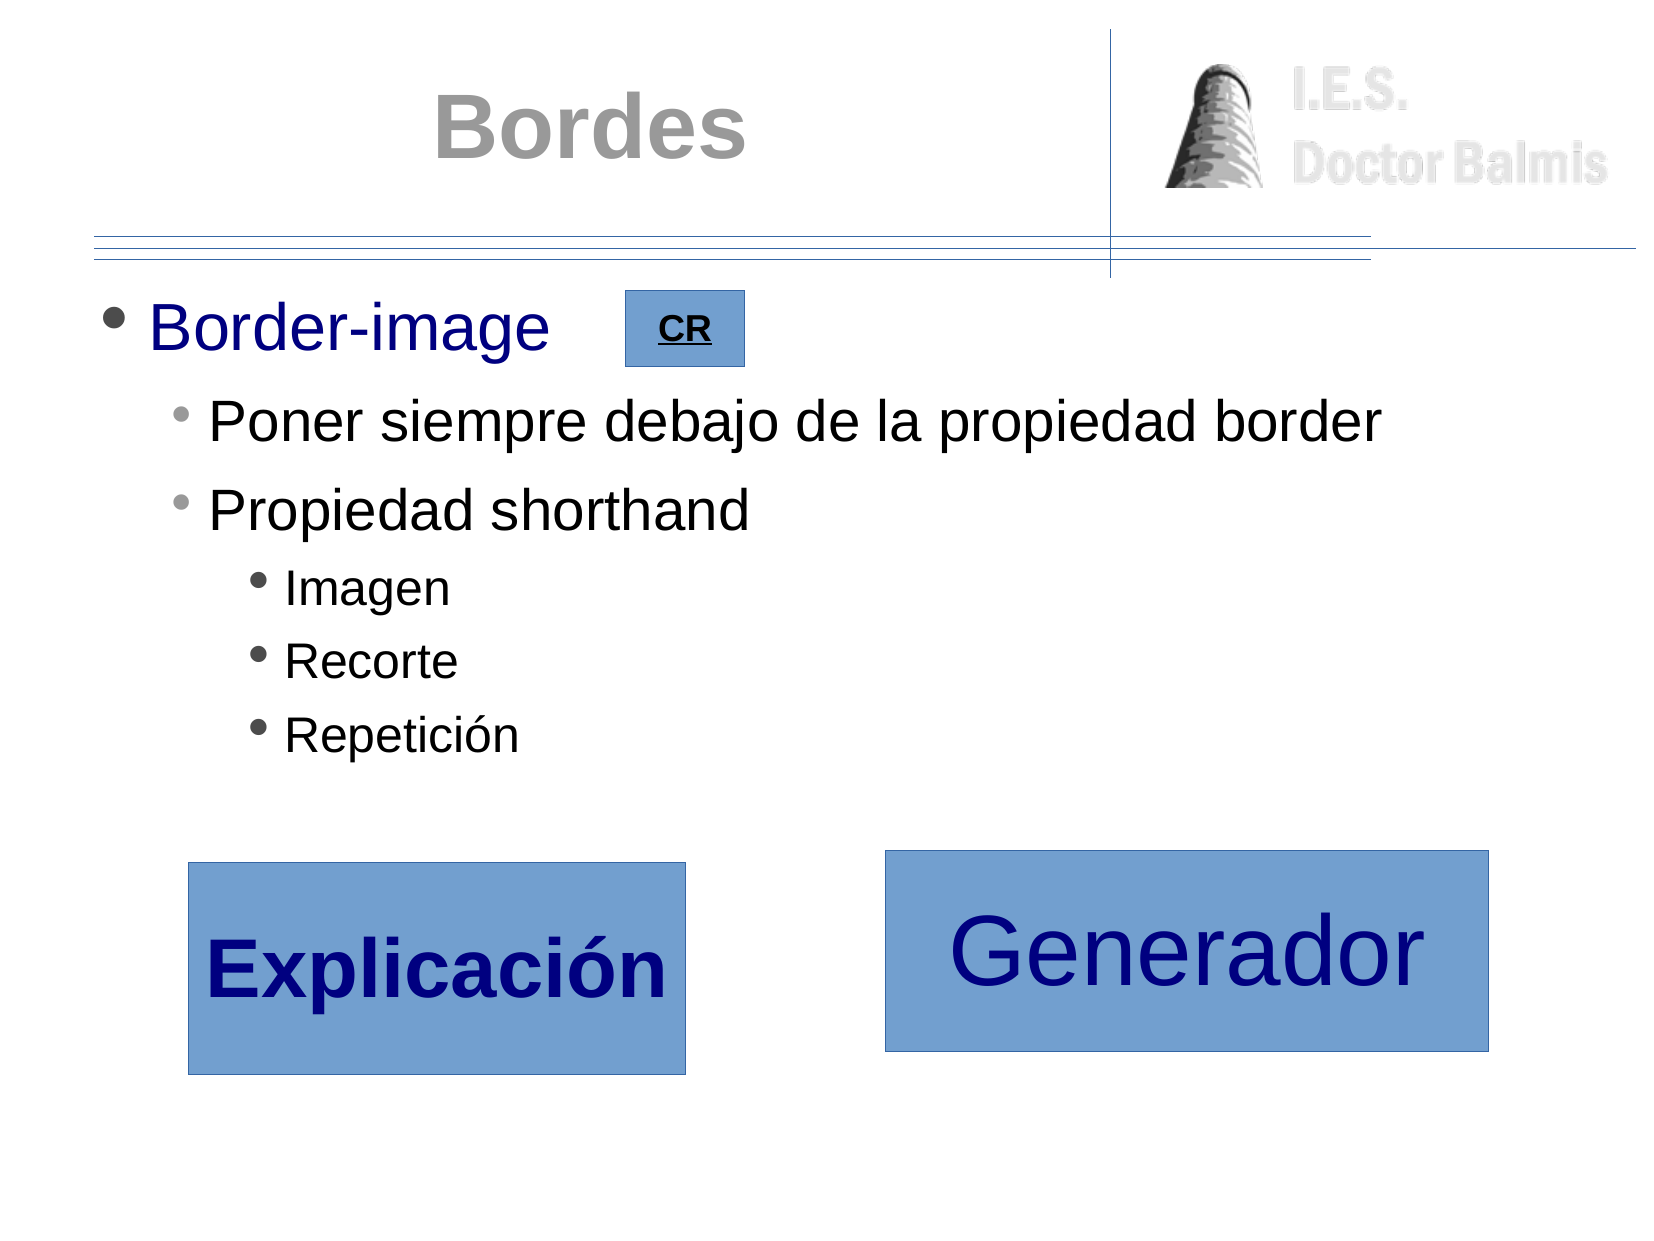

# Bordes
 Border-image
 Poner siempre debajo de la propiedad border
 Propiedad shorthand
 Imagen
 Recorte
 Repetición
CR
Generador
Explicación